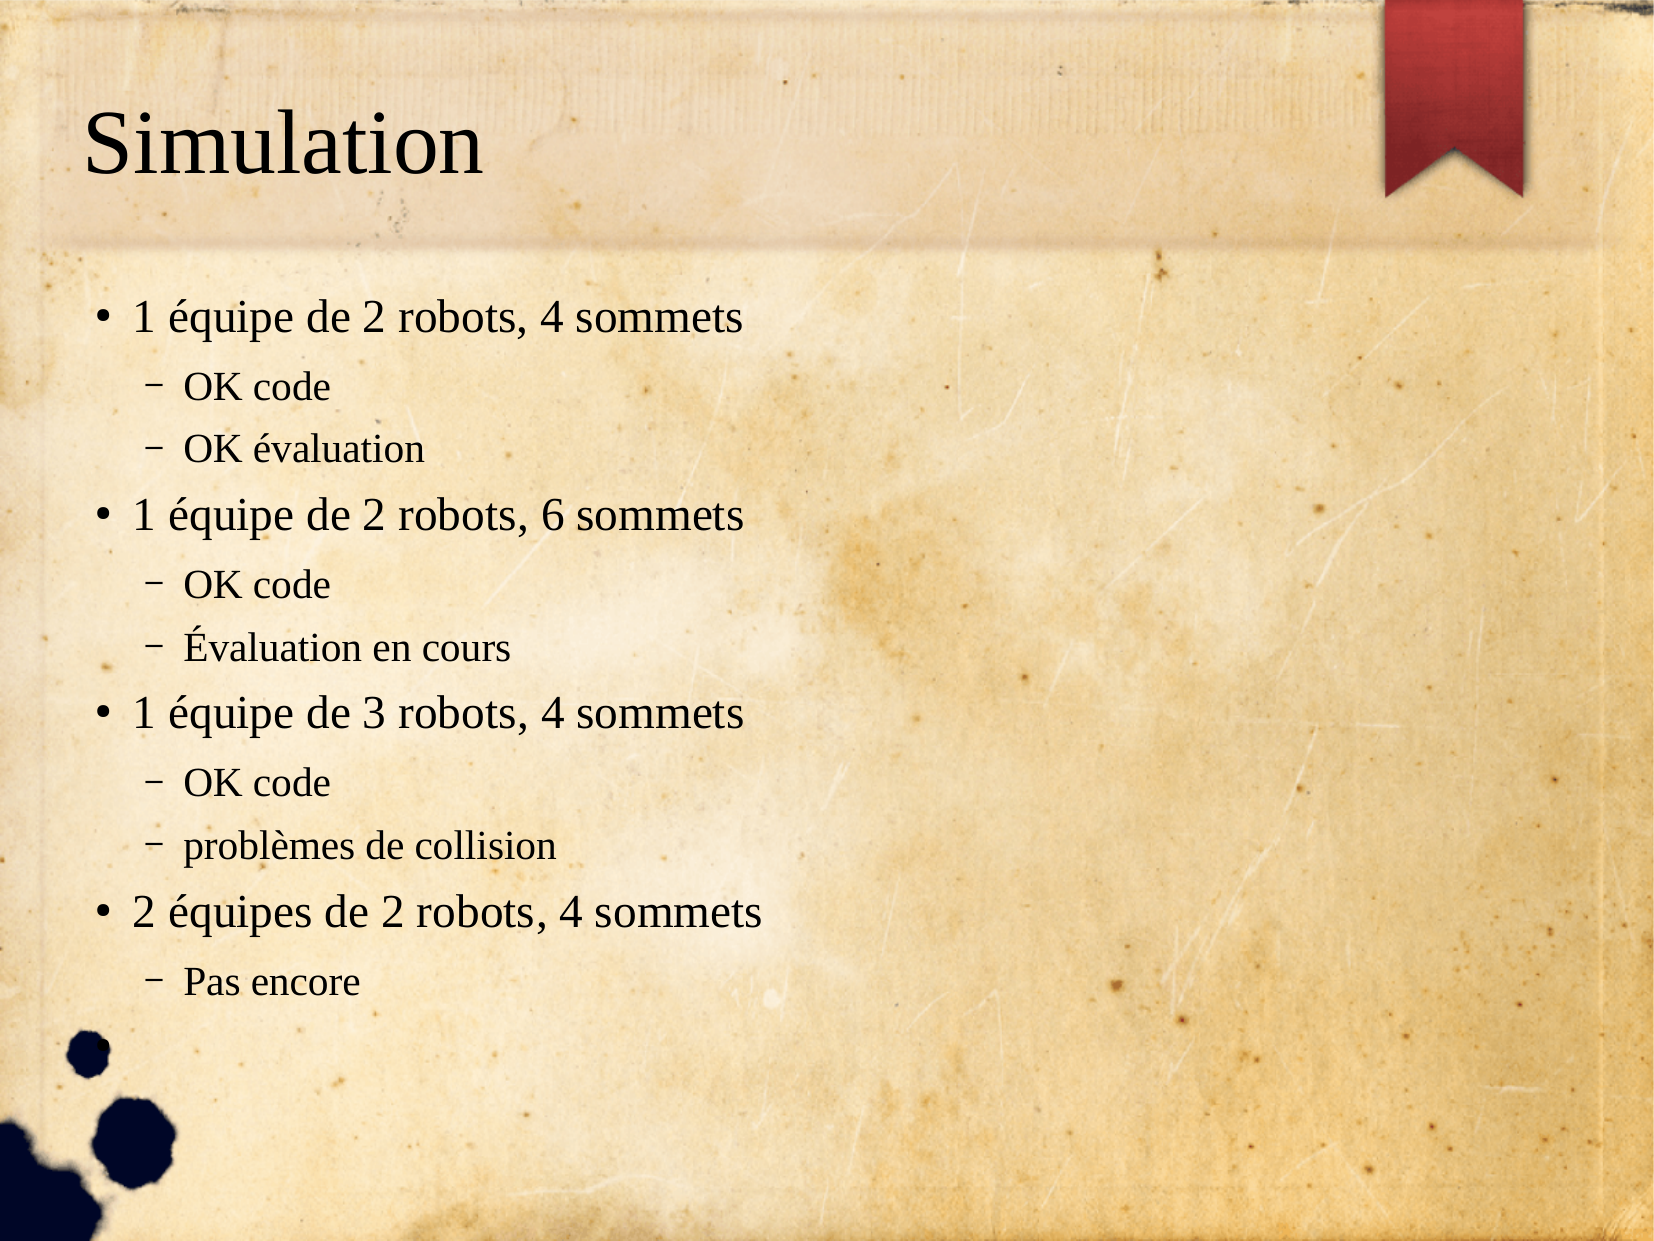

# Simulation
1 équipe de 2 robots, 4 sommets
OK code
OK évaluation
1 équipe de 2 robots, 6 sommets
OK code
Évaluation en cours
1 équipe de 3 robots, 4 sommets
OK code
problèmes de collision
2 équipes de 2 robots, 4 sommets
Pas encore